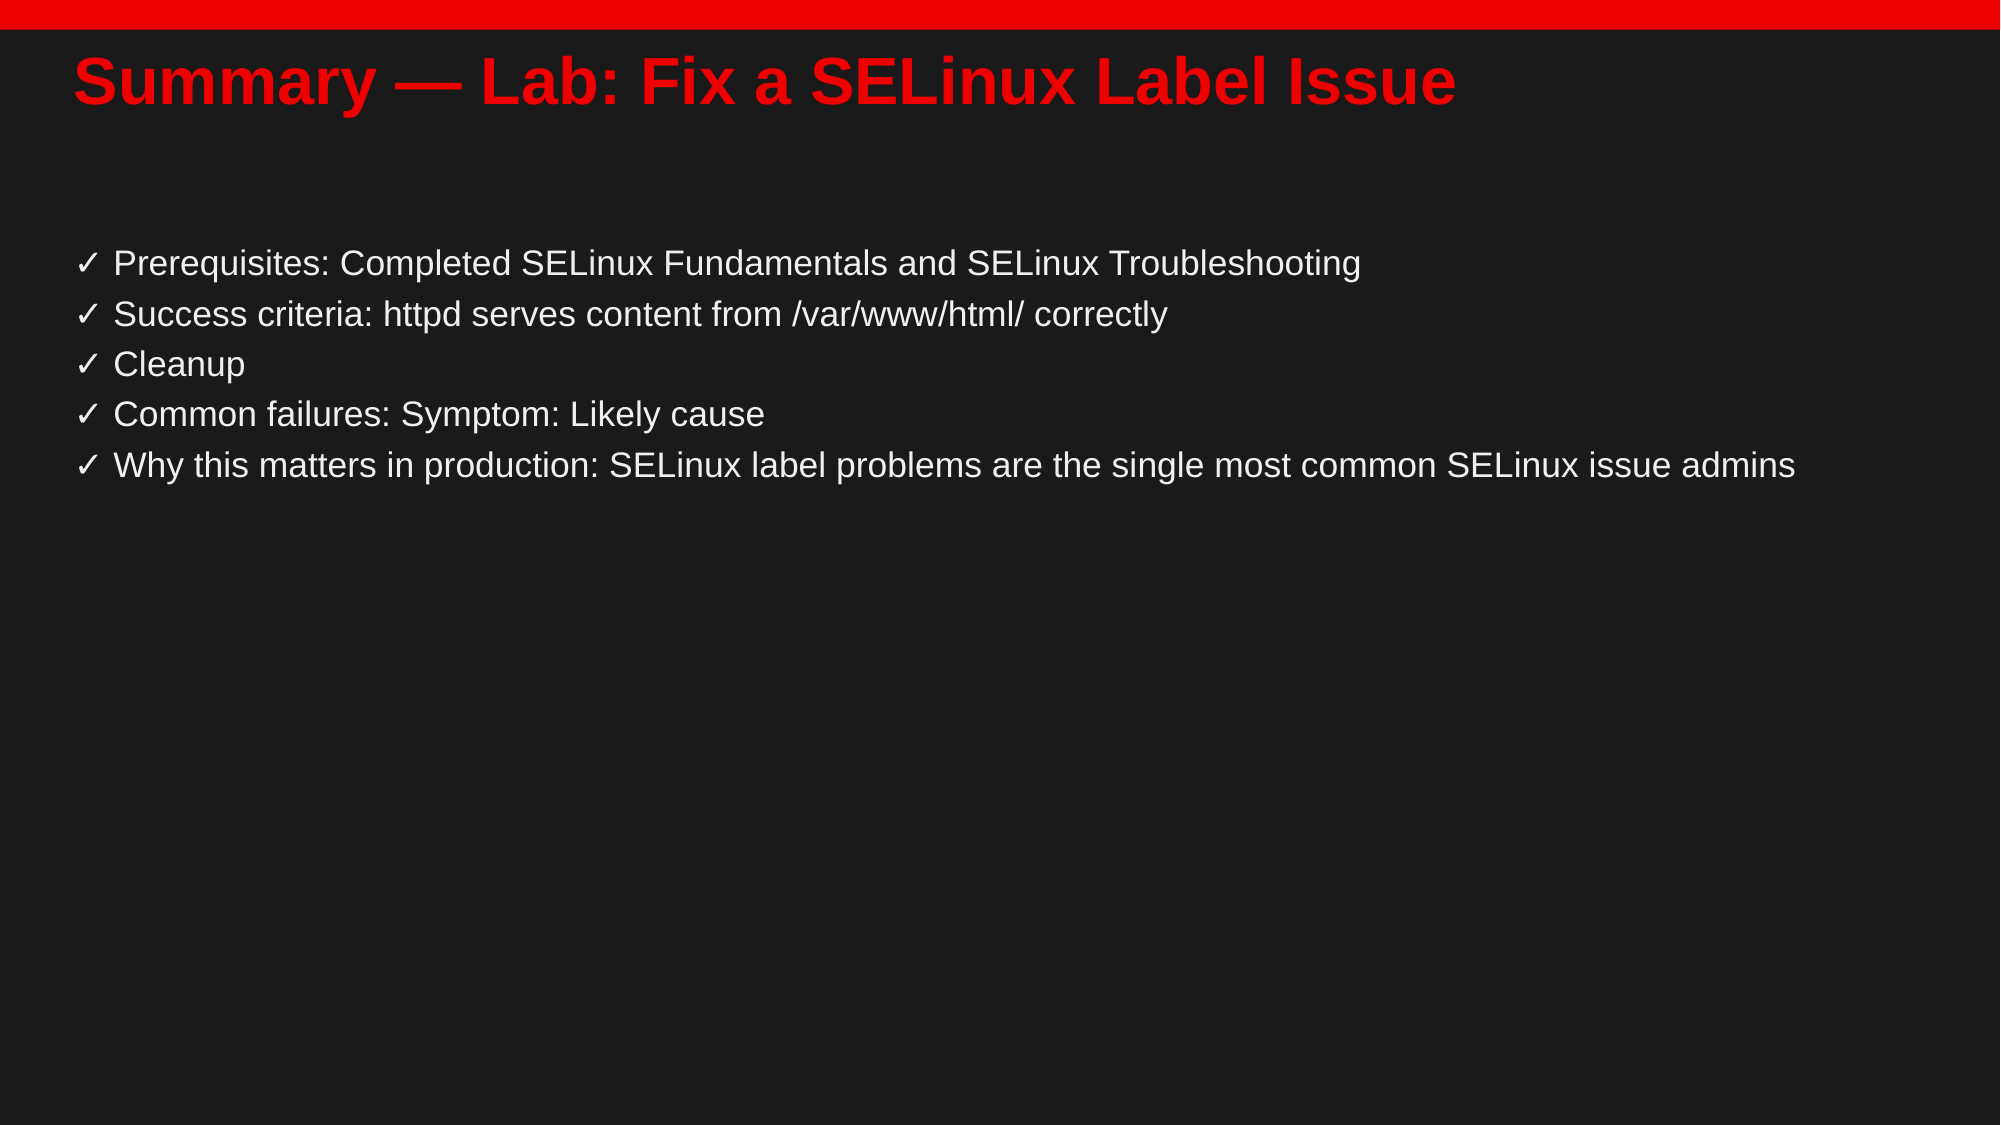

Summary — Lab: Fix a SELinux Label Issue
✓ Prerequisites: Completed SELinux Fundamentals and SELinux Troubleshooting
✓ Success criteria: httpd serves content from /var/www/html/ correctly
✓ Cleanup
✓ Common failures: Symptom: Likely cause
✓ Why this matters in production: SELinux label problems are the single most common SELinux issue admins